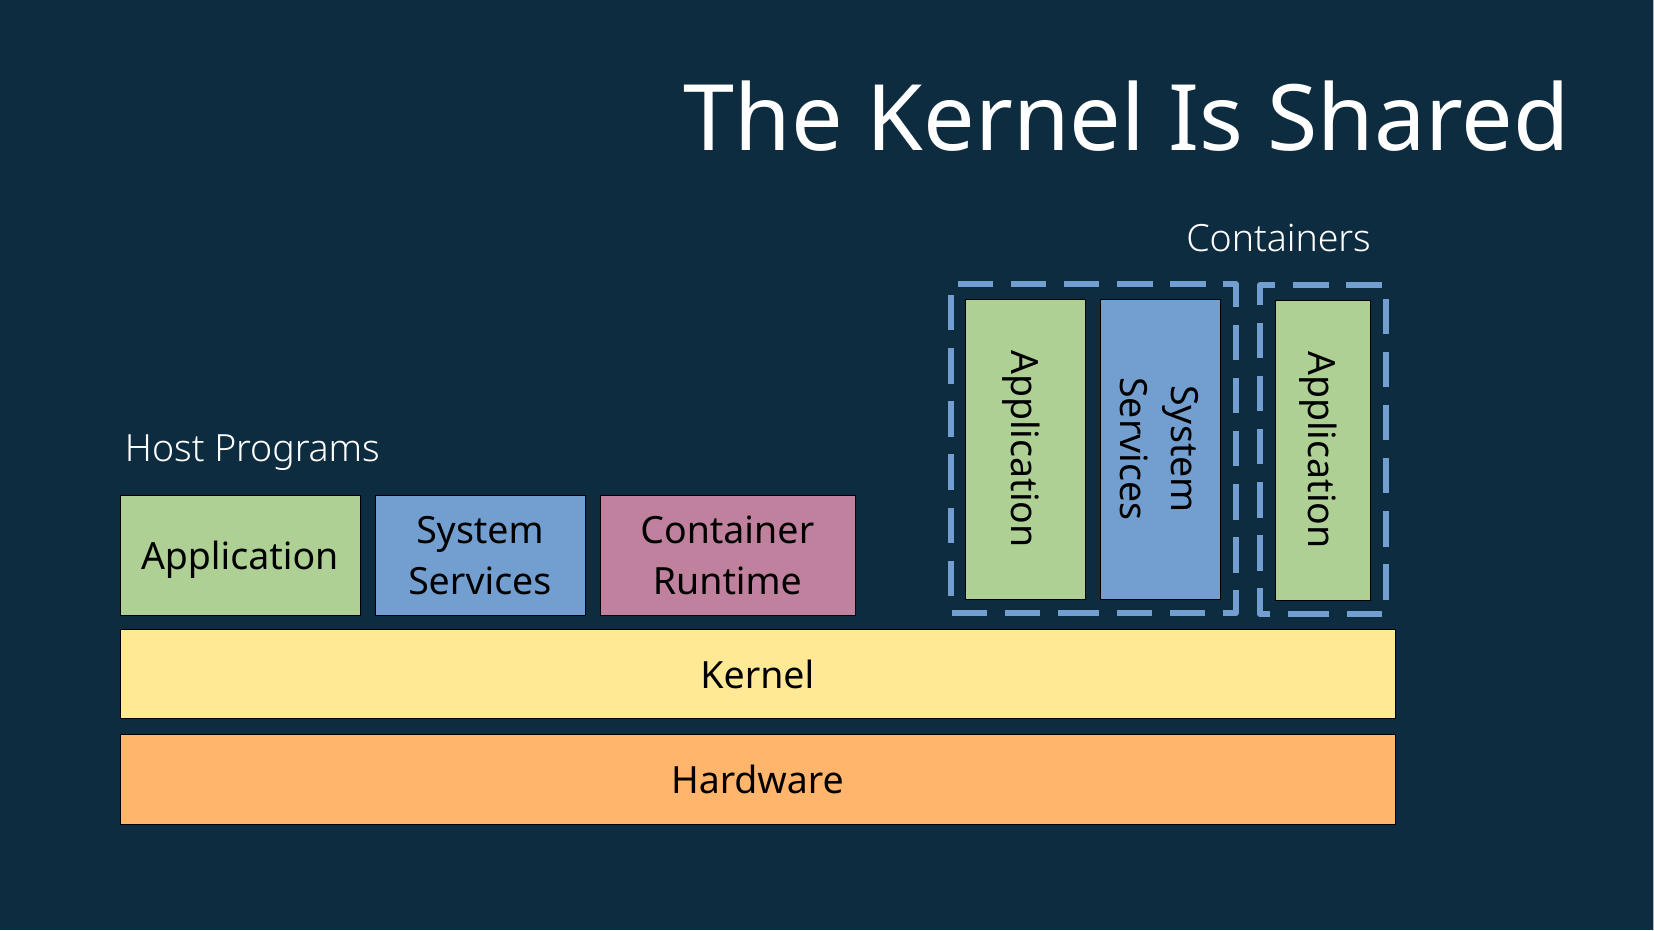

# The Kernel Is Shared
Containers
Application
System
Services
Application
Host Programs
Application
System
Services
Container
Runtime
Kernel
Hardware